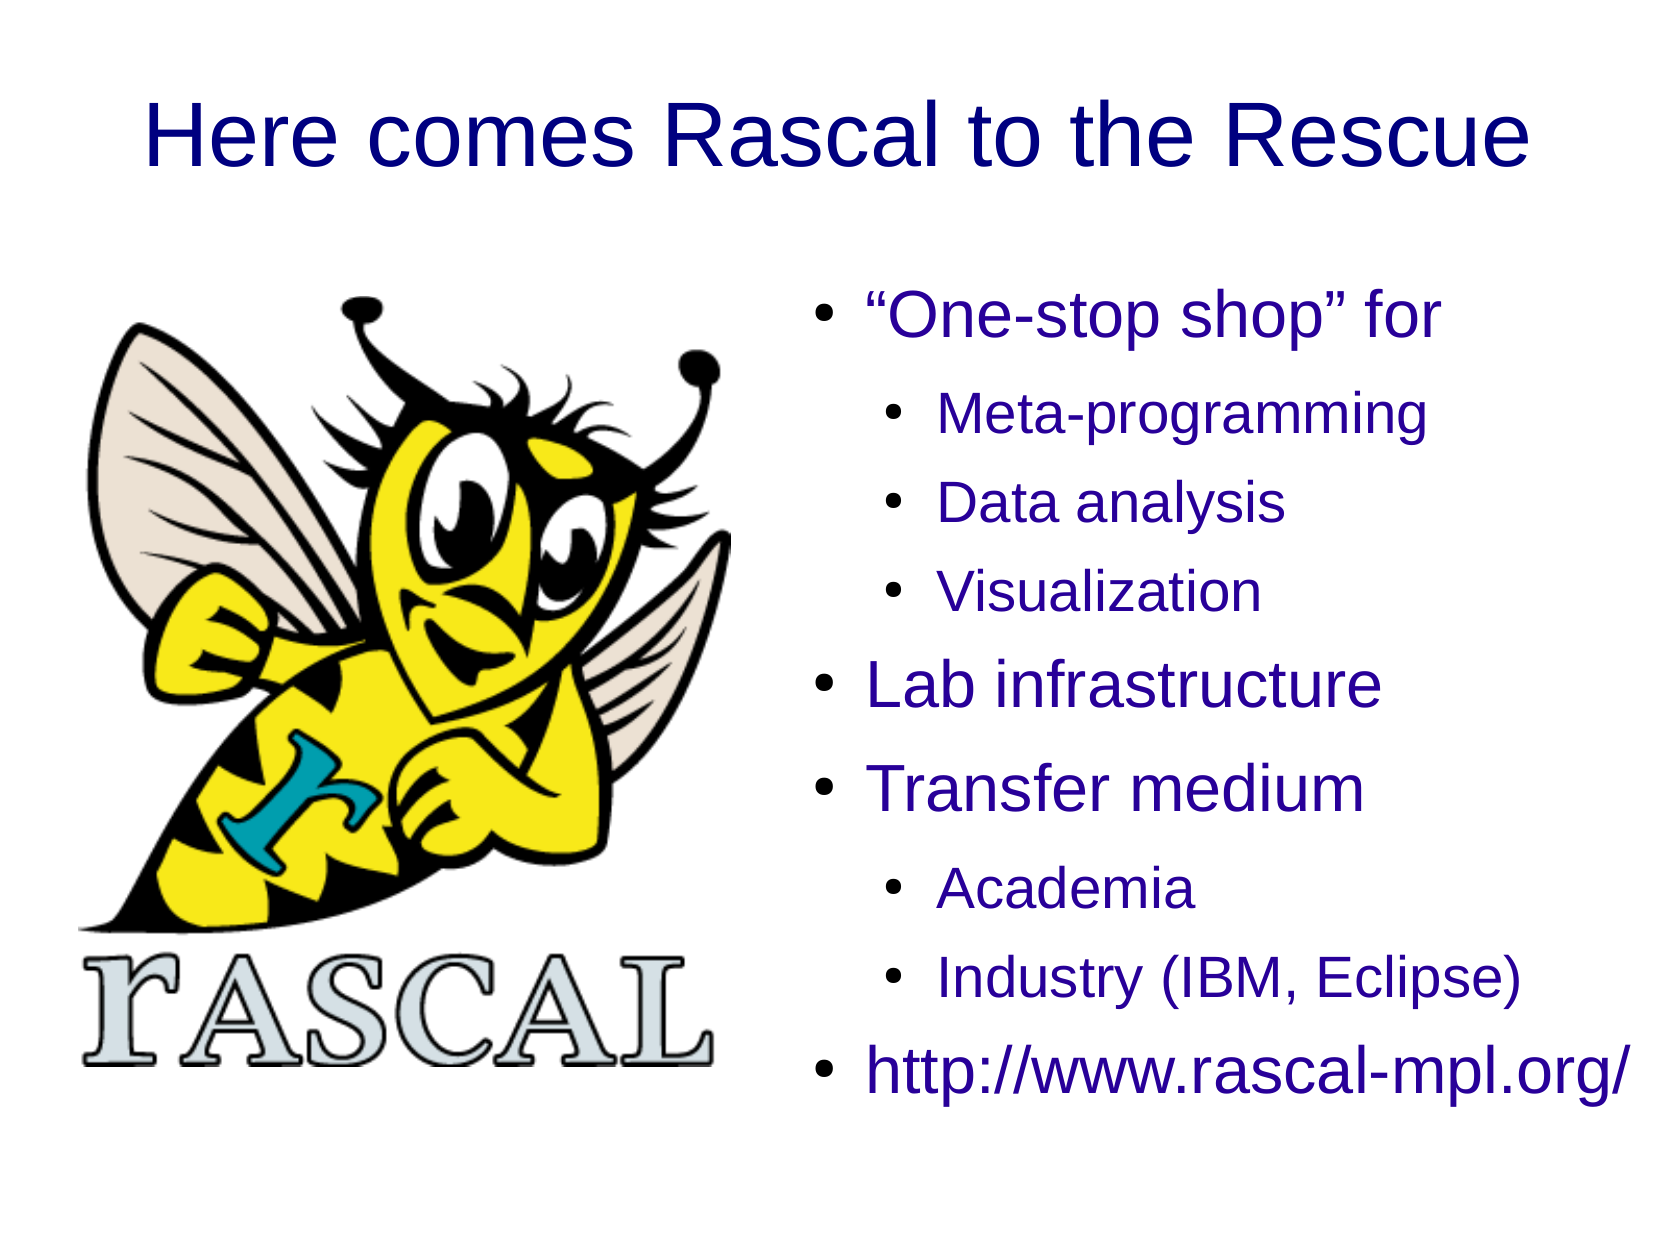

# Here comes Rascal to the Rescue
“One-stop shop” for
Meta-programming
Data analysis
Visualization
Lab infrastructure
Transfer medium
Academia
Industry (IBM, Eclipse)
http://www.rascal-mpl.org/
Recycle the Knowledge in your Software
7
Paul Klint